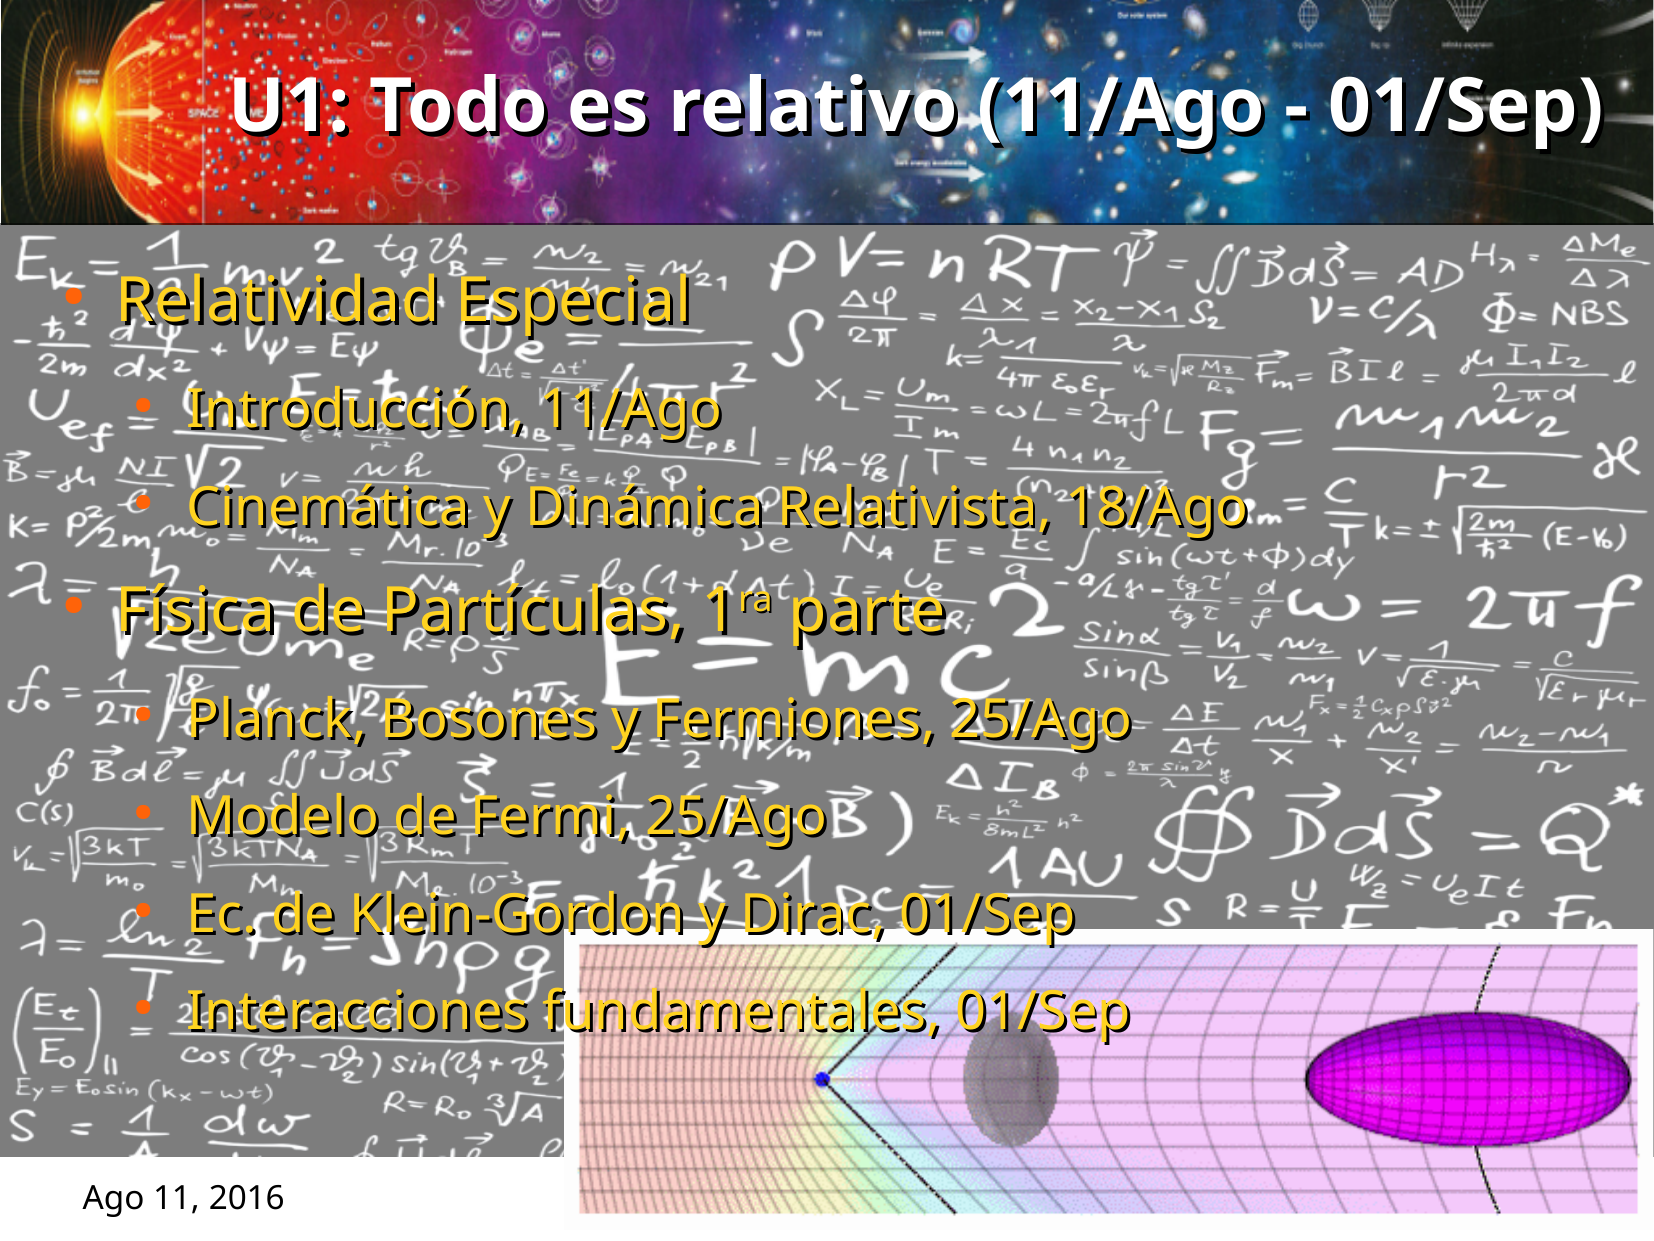

# U1: Todo es relativo (11/Ago - 01/Sep)
Relatividad Especial
Introducción, 11/Ago
Cinemática y Dinámica Relativista, 18/Ago
Física de Partículas, 1ra parte
Planck, Bosones y Fermiones, 25/Ago
Modelo de Fermi, 25/Ago
Ec. de Klein-Gordon y Dirac, 01/Sep
Interacciones fundamentales, 01/Sep
Ago 11, 2016
H. Asorey - IPAC 2016 - 01/16
12